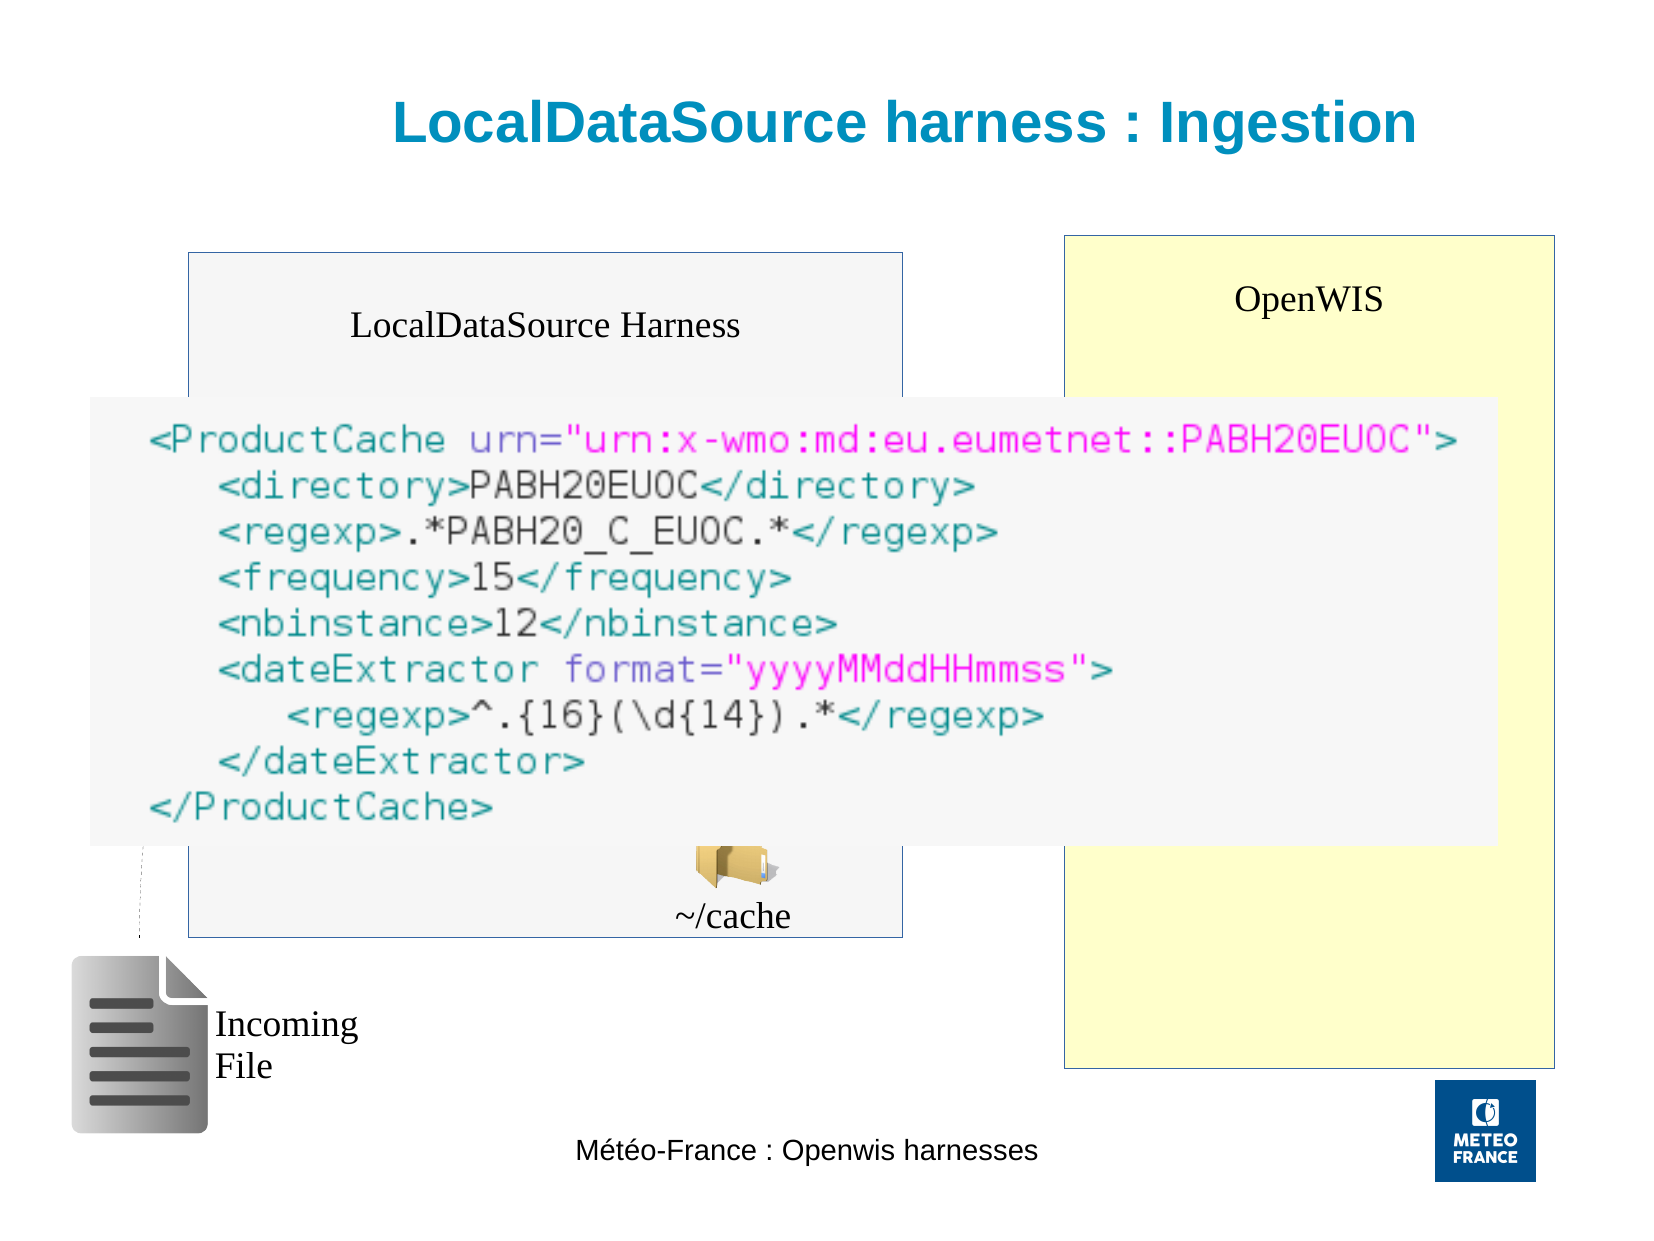

# LocalDataSource harness : Ingestion
OpenWIS
LocalDataSource Harness
DataService
 IngestionFileTreatment
WSDL
OpenwisProductArrival
ProductConfig.xml
~/incoming
~/error
~/cache
 Incoming
 File
Météo-France : Openwis harnesses